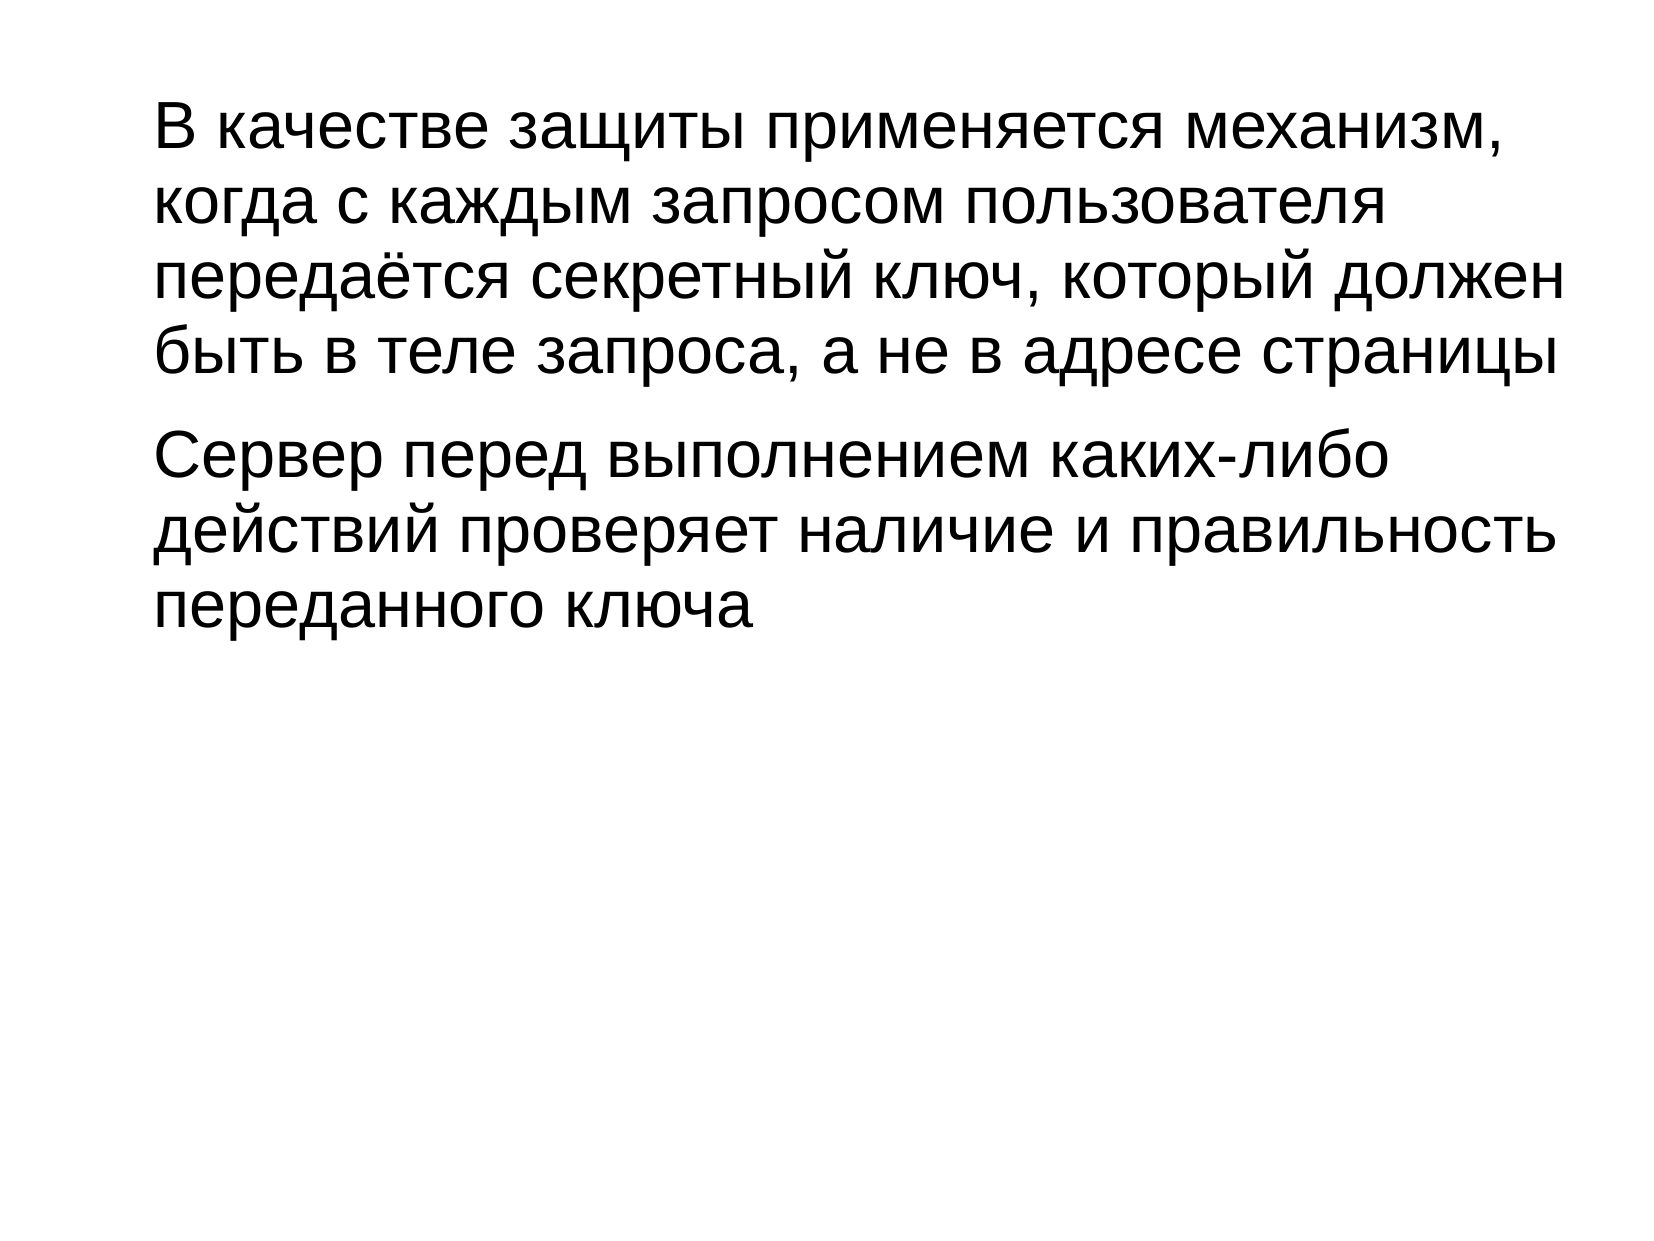

# В качестве защиты применяется механизм, когда с каждым запросом пользователя передаётся секретный ключ, который должен быть в теле запроса, а не в адресе страницы
Сервер перед выполнением каких-либо действий проверяет наличие и правильность переданного ключа